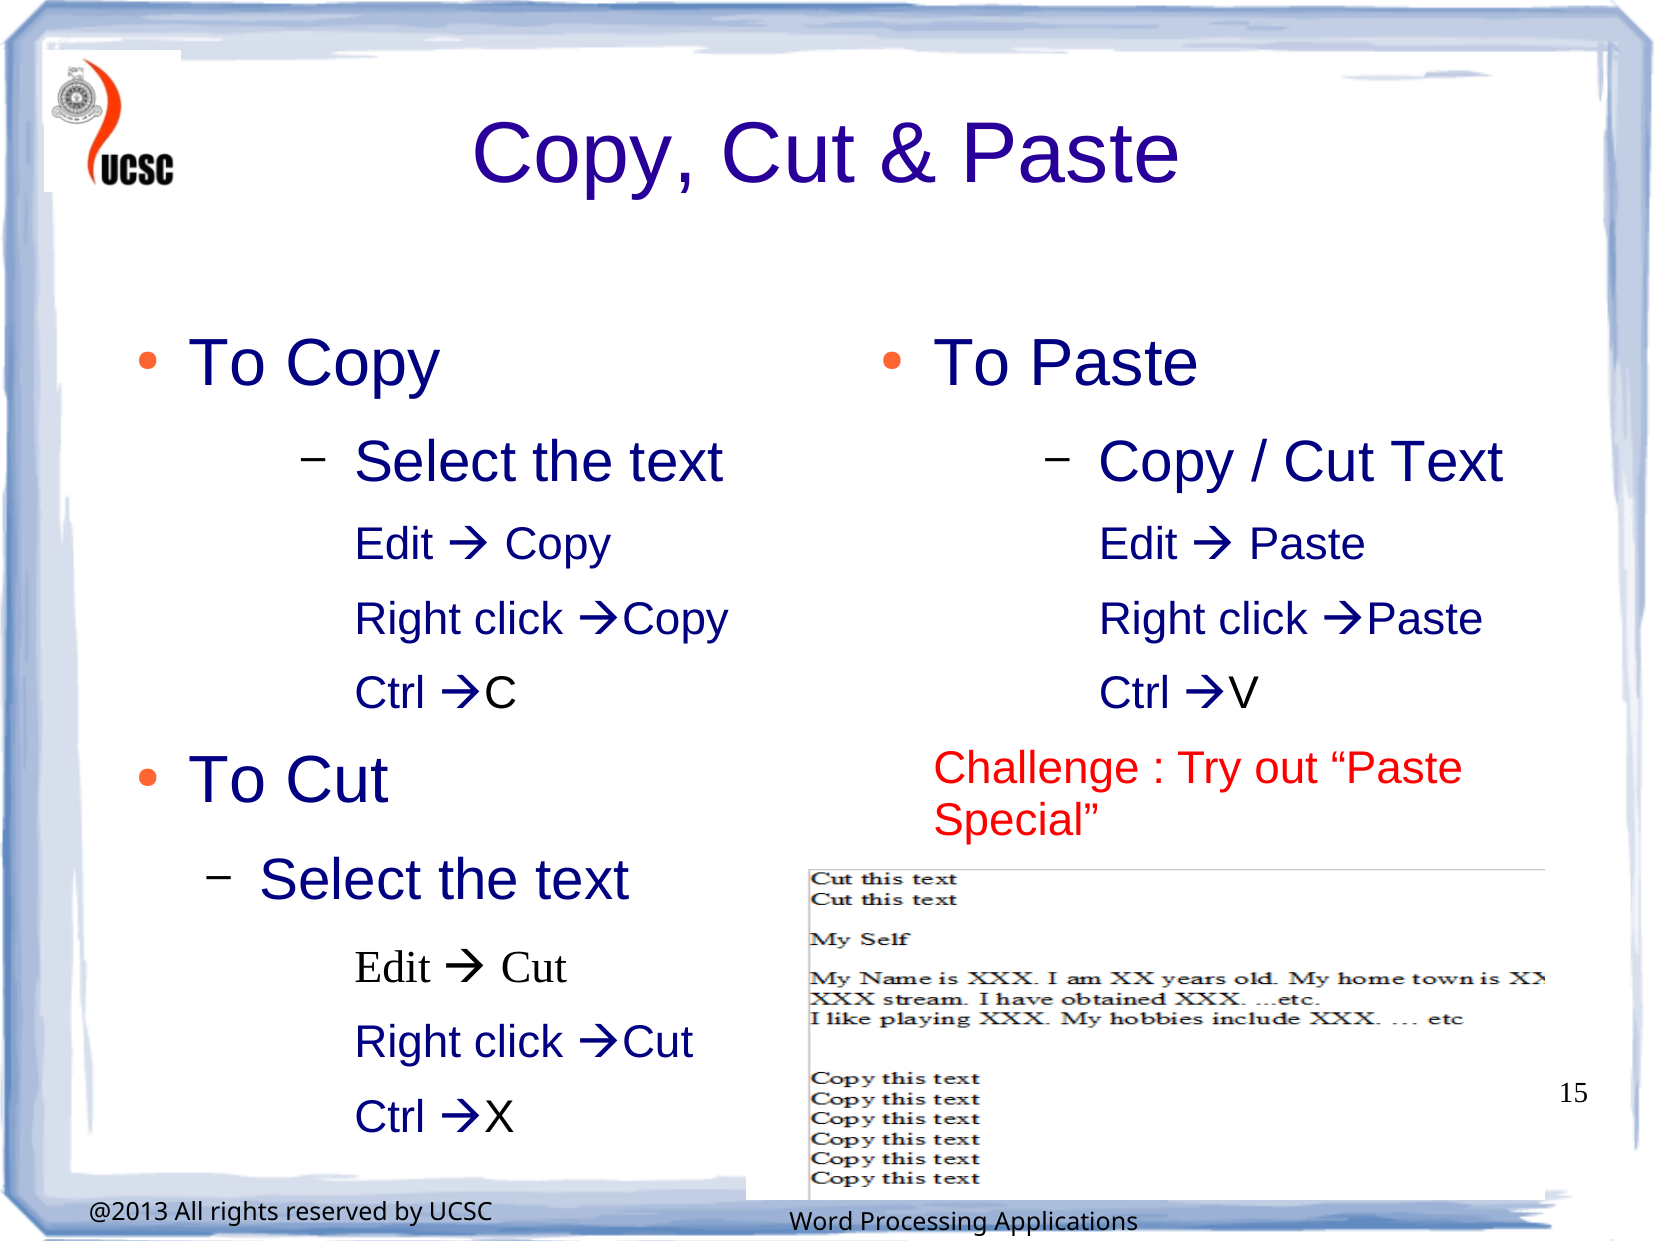

# Copy, Cut & Paste
To Copy
Select the text
Edit  Copy
Right click Copy
Ctrl C
To Cut
Select the text
Edit  Cut
Right click Cut
Ctrl X
To Paste
Copy / Cut Text
Edit  Paste
Right click Paste
Ctrl V
Challenge : Try out “Paste Special”
15